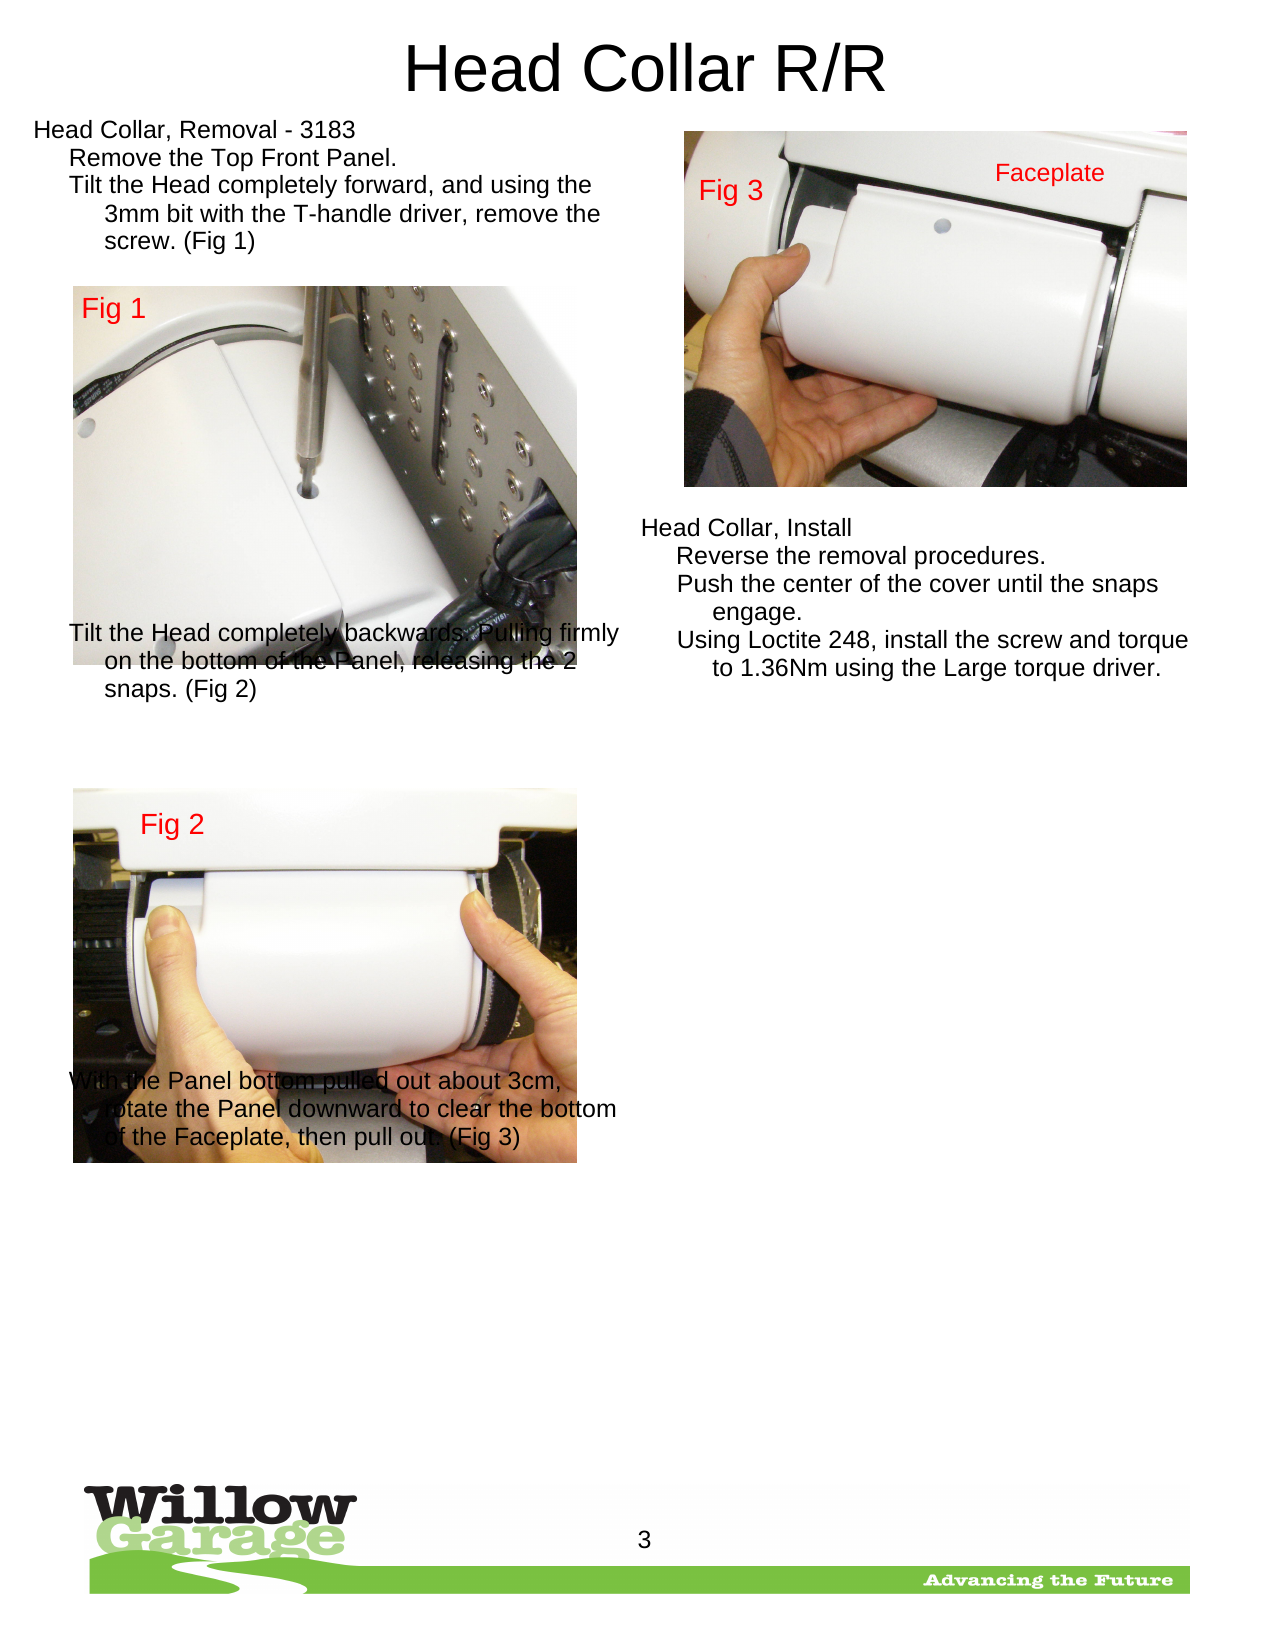

# Head Collar R/R
Head Collar, Removal - 3183
Remove the Top Front Panel.
Tilt the Head completely forward, and using the 3mm bit with the T-handle driver, remove the screw. (Fig 1)
Tilt the Head completely backwards. Pulling firmly on the bottom of the Panel, releasing the 2 snaps. (Fig 2)
With the Panel bottom pulled out about 3cm, rotate the Panel downward to clear the bottom of the Faceplate, then pull out. (Fig 3)
Faceplate
Fig 3
Fig 1
Head Collar, Install
Reverse the removal procedures.
Push the center of the cover until the snaps engage.
Using Loctite 248, install the screw and torque to 1.36Nm using the Large torque driver.
Fig 2
3